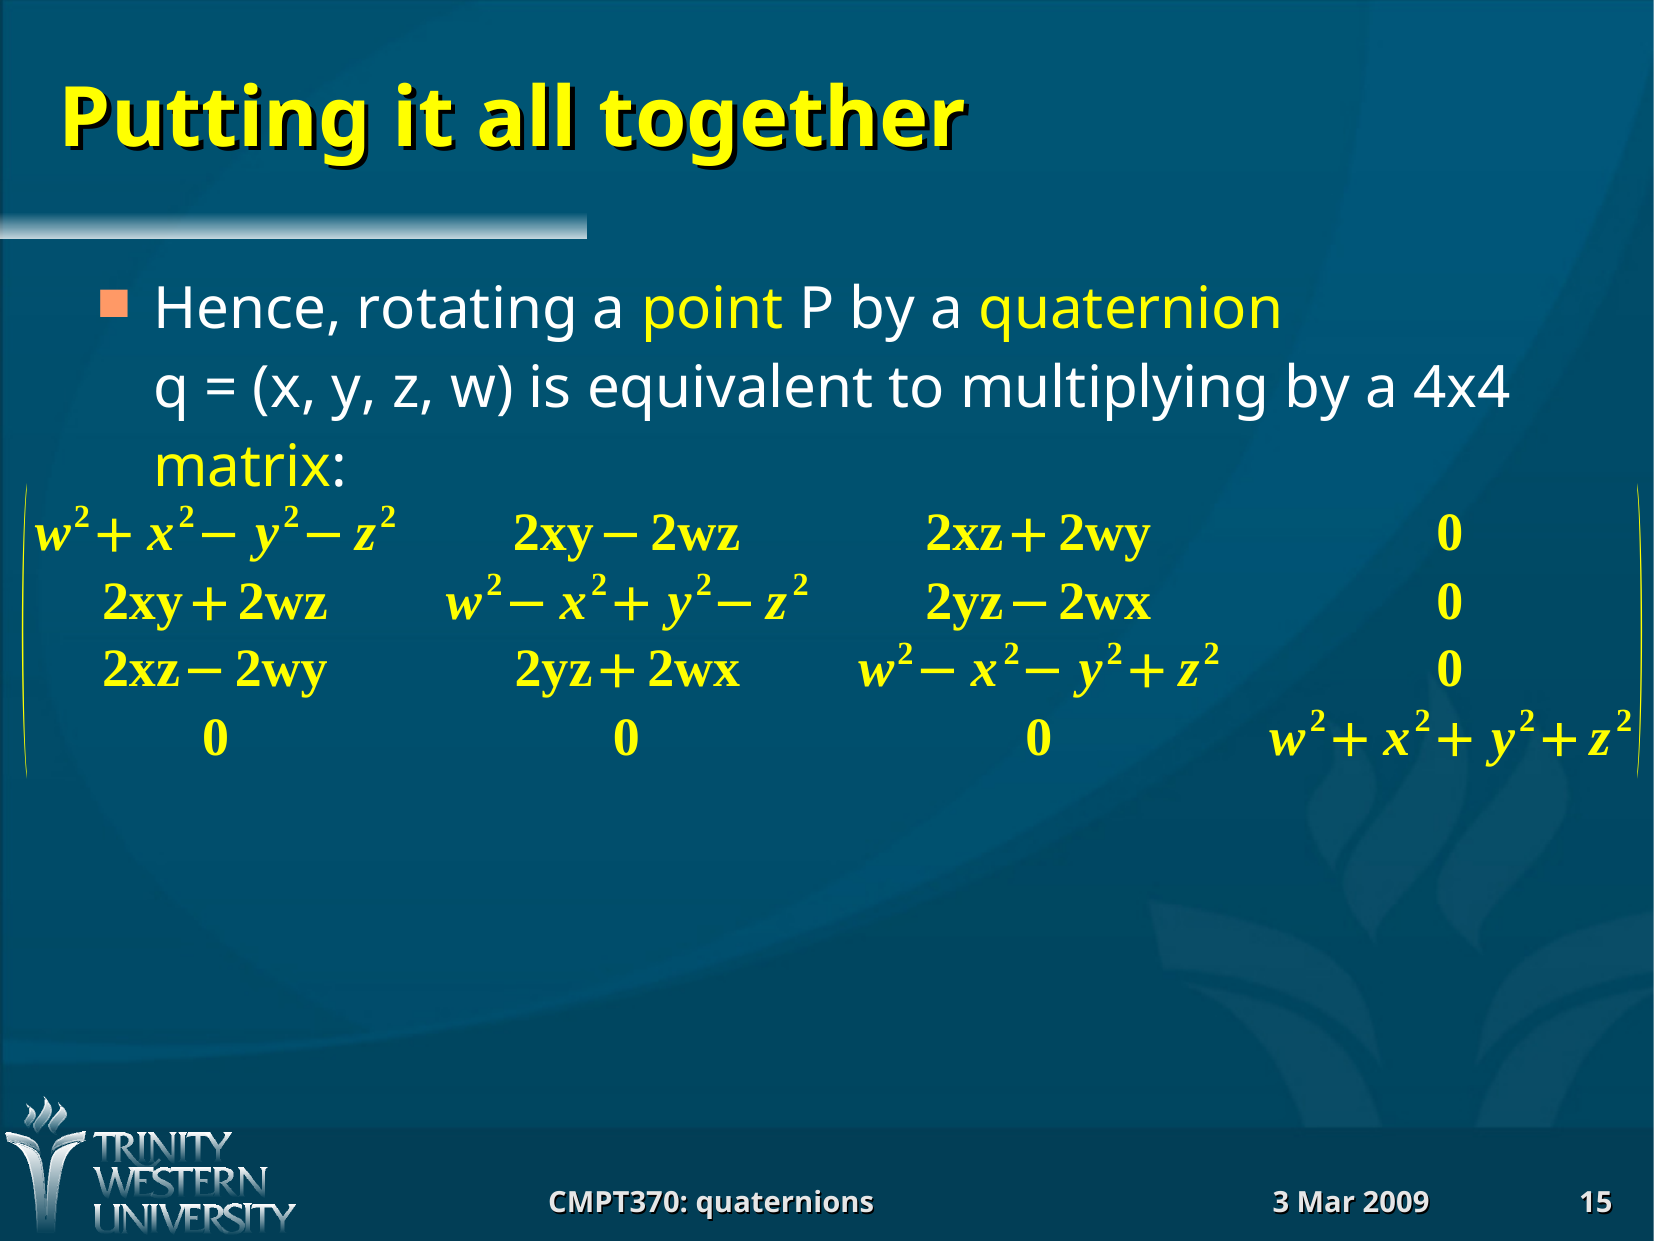

# Putting it all together
Hence, rotating a point P by a quaternion
q = (x, y, z, w) is equivalent to multiplying by a 4x4 matrix:
CMPT370: quaternions
3 Mar 2009
15